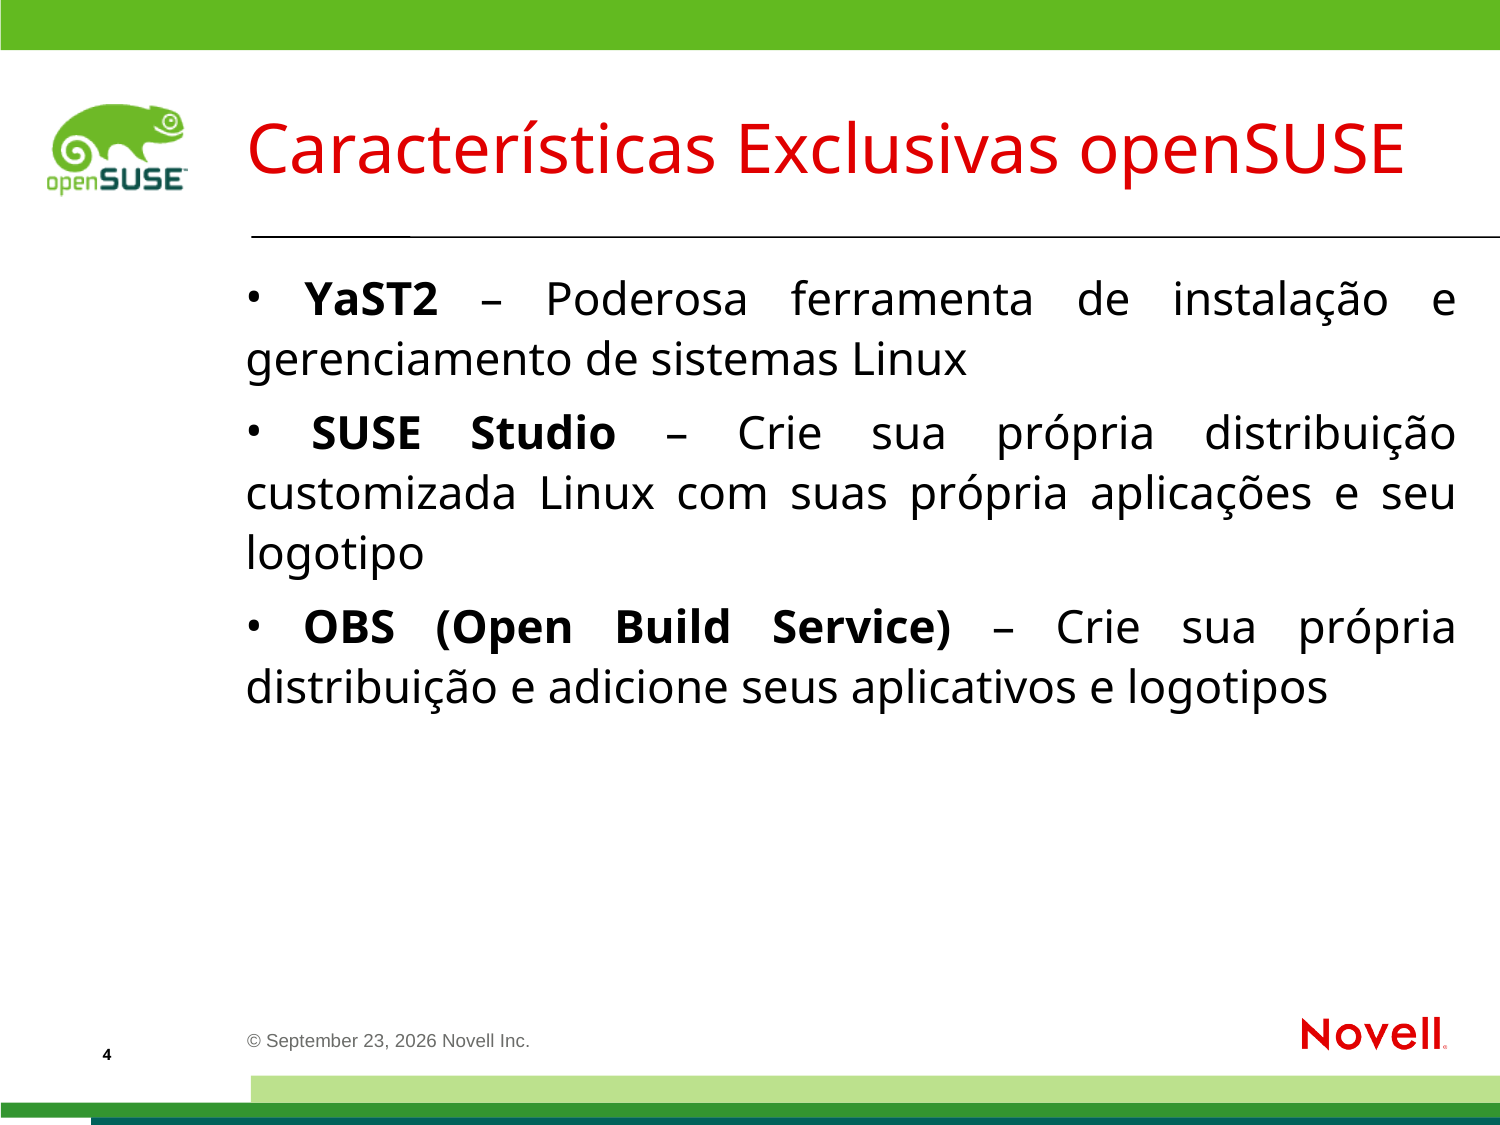

# Características Exclusivas openSUSE
 YaST2 – Poderosa ferramenta de instalação e gerenciamento de sistemas Linux
 SUSE Studio – Crie sua própria distribuição customizada Linux com suas própria aplicações e seu logotipo
 OBS (Open Build Service) – Crie sua própria distribuição e adicione seus aplicativos e logotipos